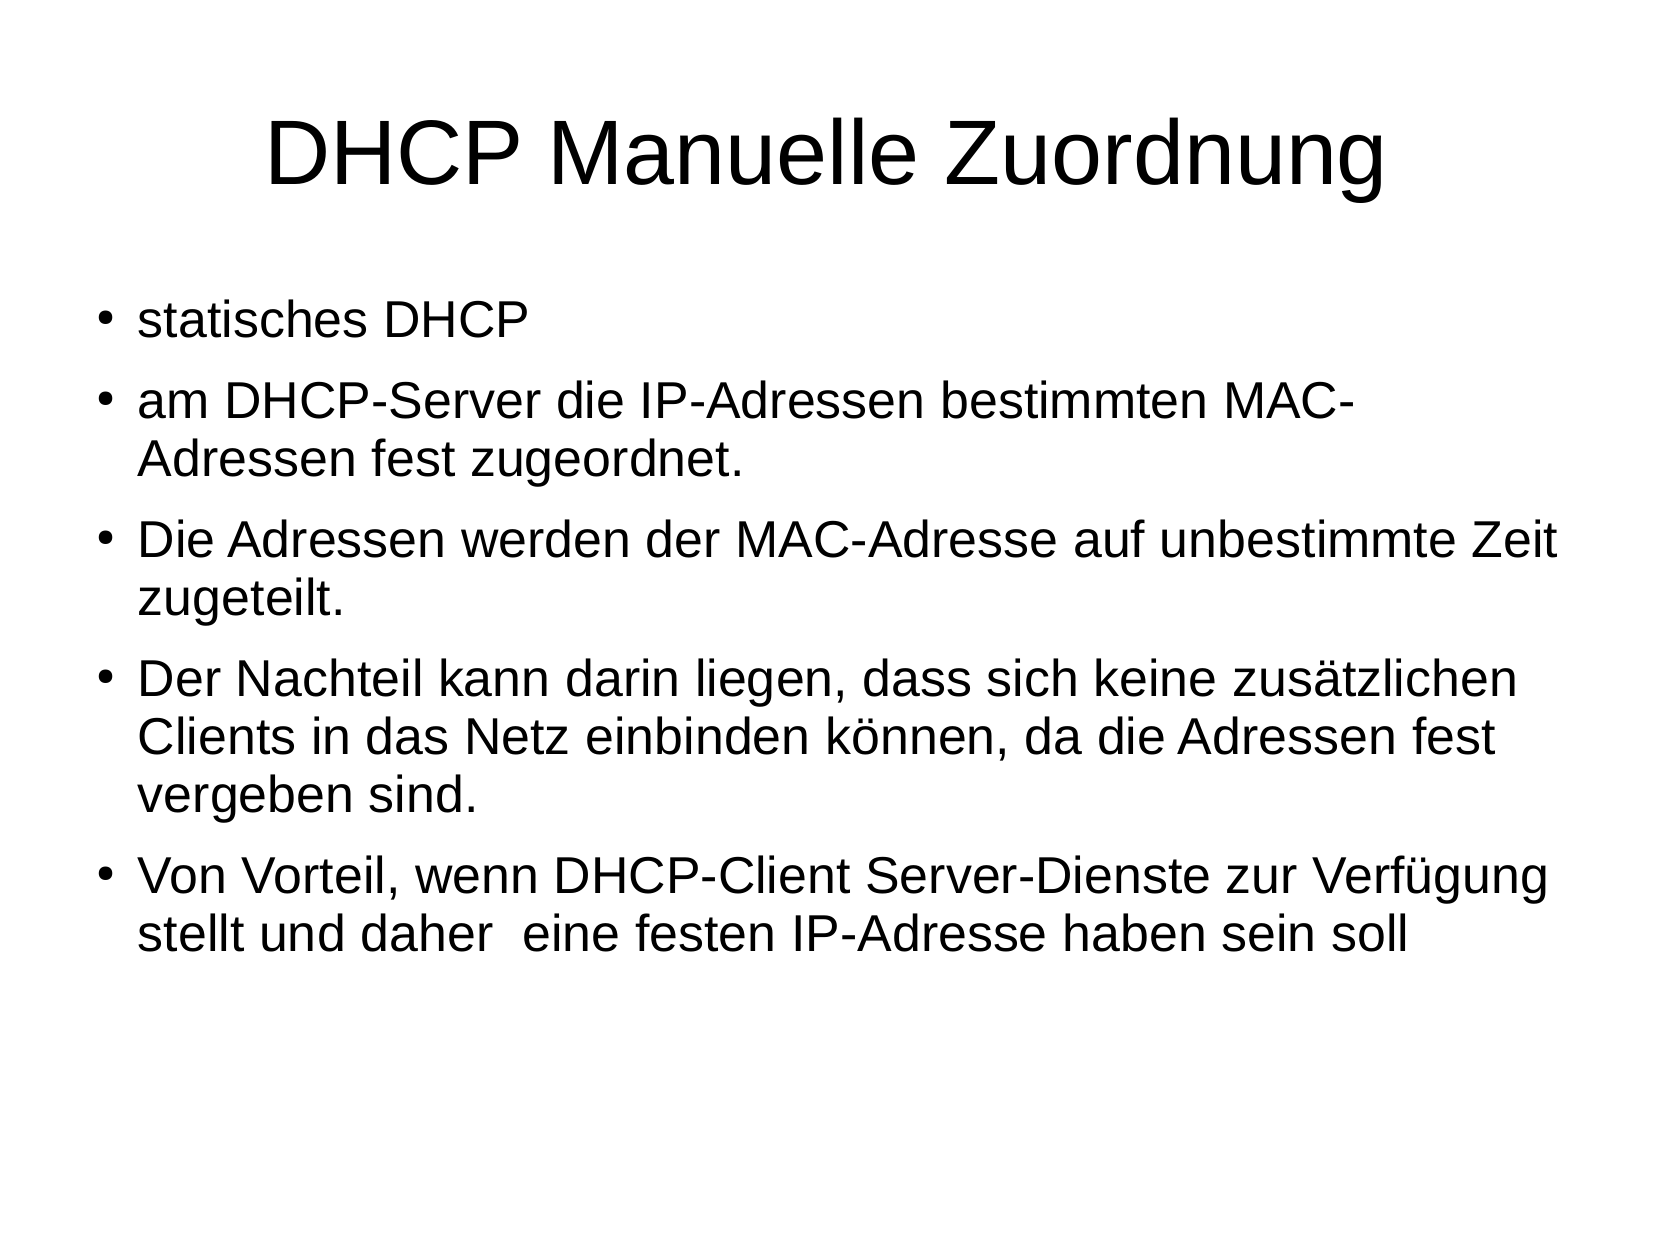

# DHCP Manuelle Zuordnung
statisches DHCP
am DHCP-Server die IP-Adressen bestimmten MAC-Adressen fest zugeordnet.
Die Adressen werden der MAC-Adresse auf unbestimmte Zeit zugeteilt.
Der Nachteil kann darin liegen, dass sich keine zusätzlichen Clients in das Netz einbinden können, da die Adressen fest vergeben sind.
Von Vorteil, wenn DHCP-Client Server-Dienste zur Verfügung stellt und daher eine festen IP-Adresse haben sein soll